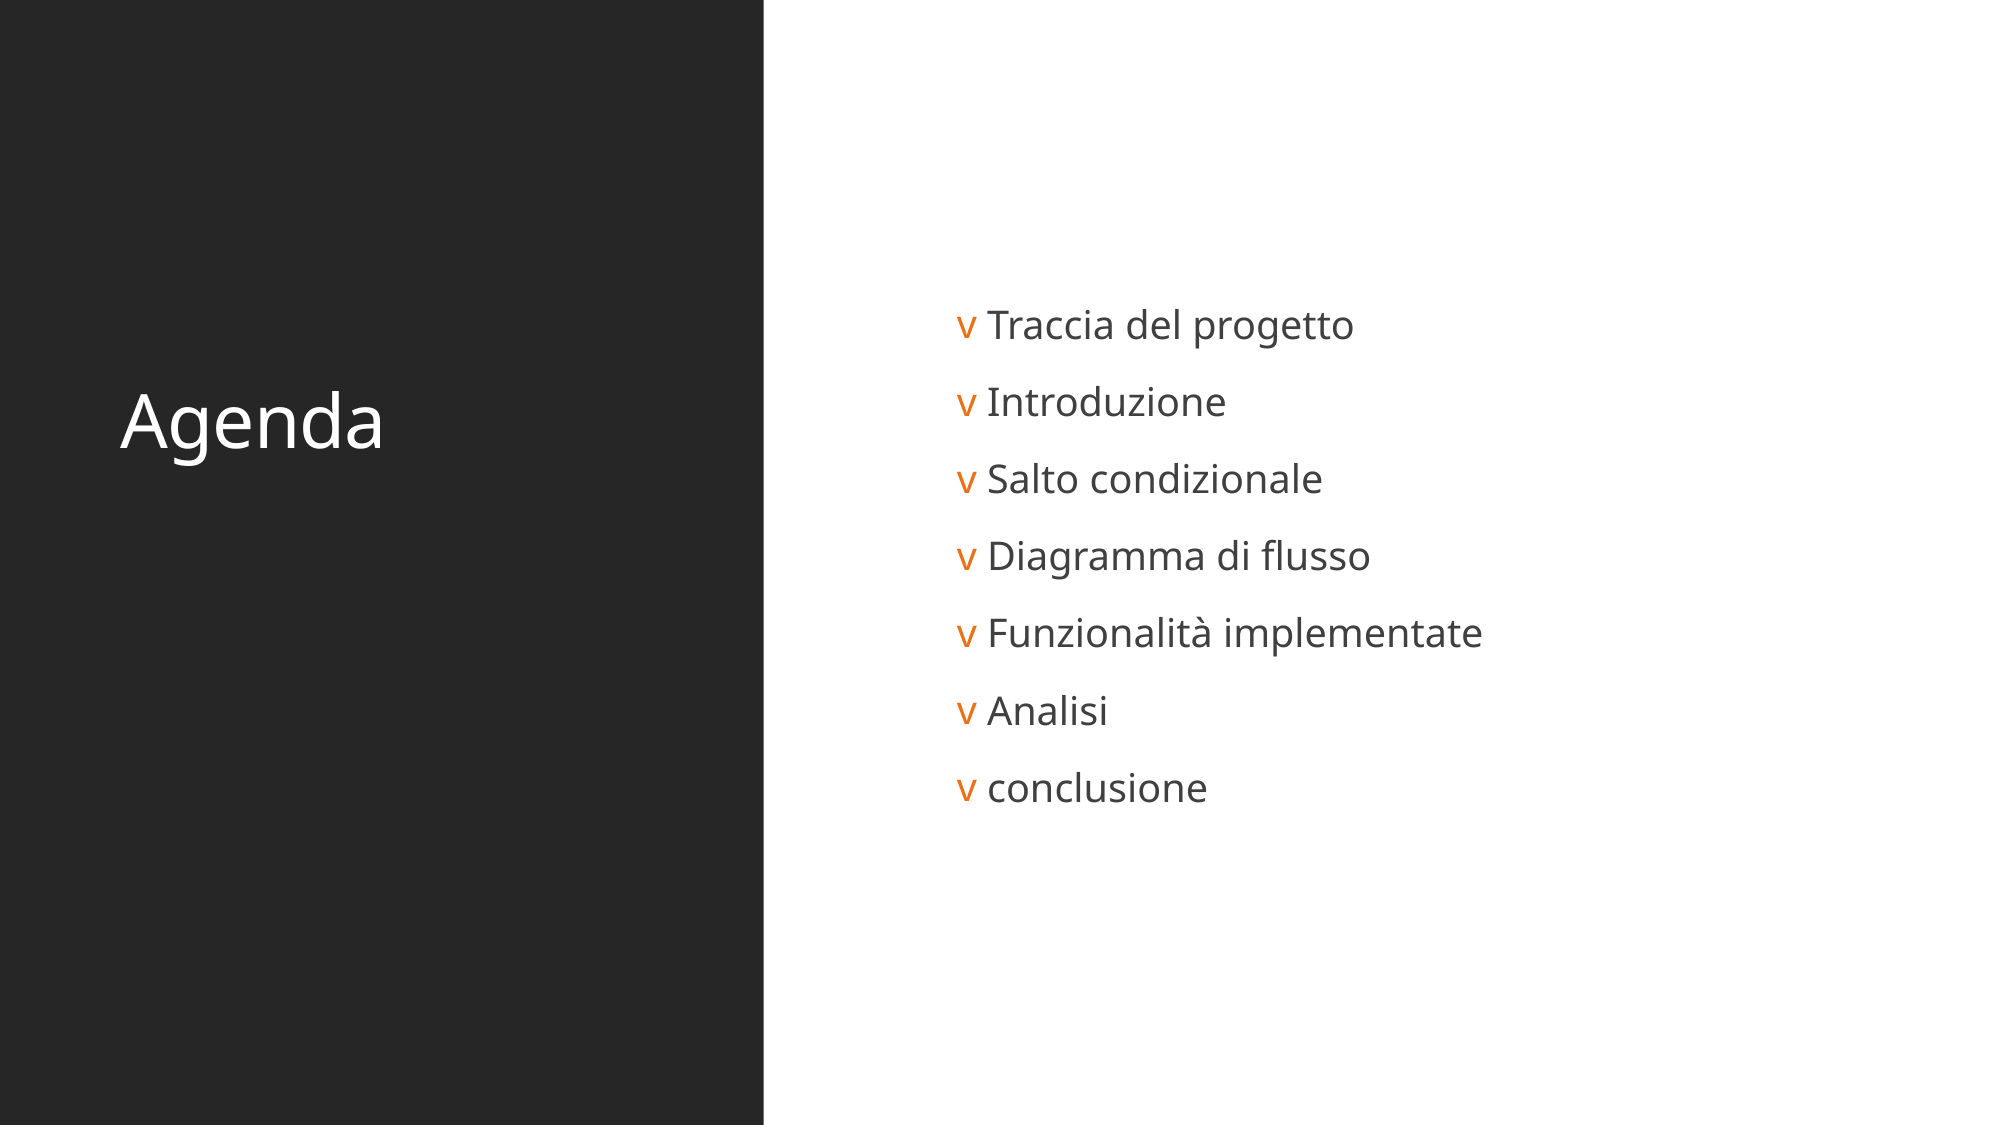

# Agenda
 Traccia del progetto
 Introduzione
 Salto condizionale
 Diagramma di flusso
 Funzionalità implementate
 Analisi
 conclusione